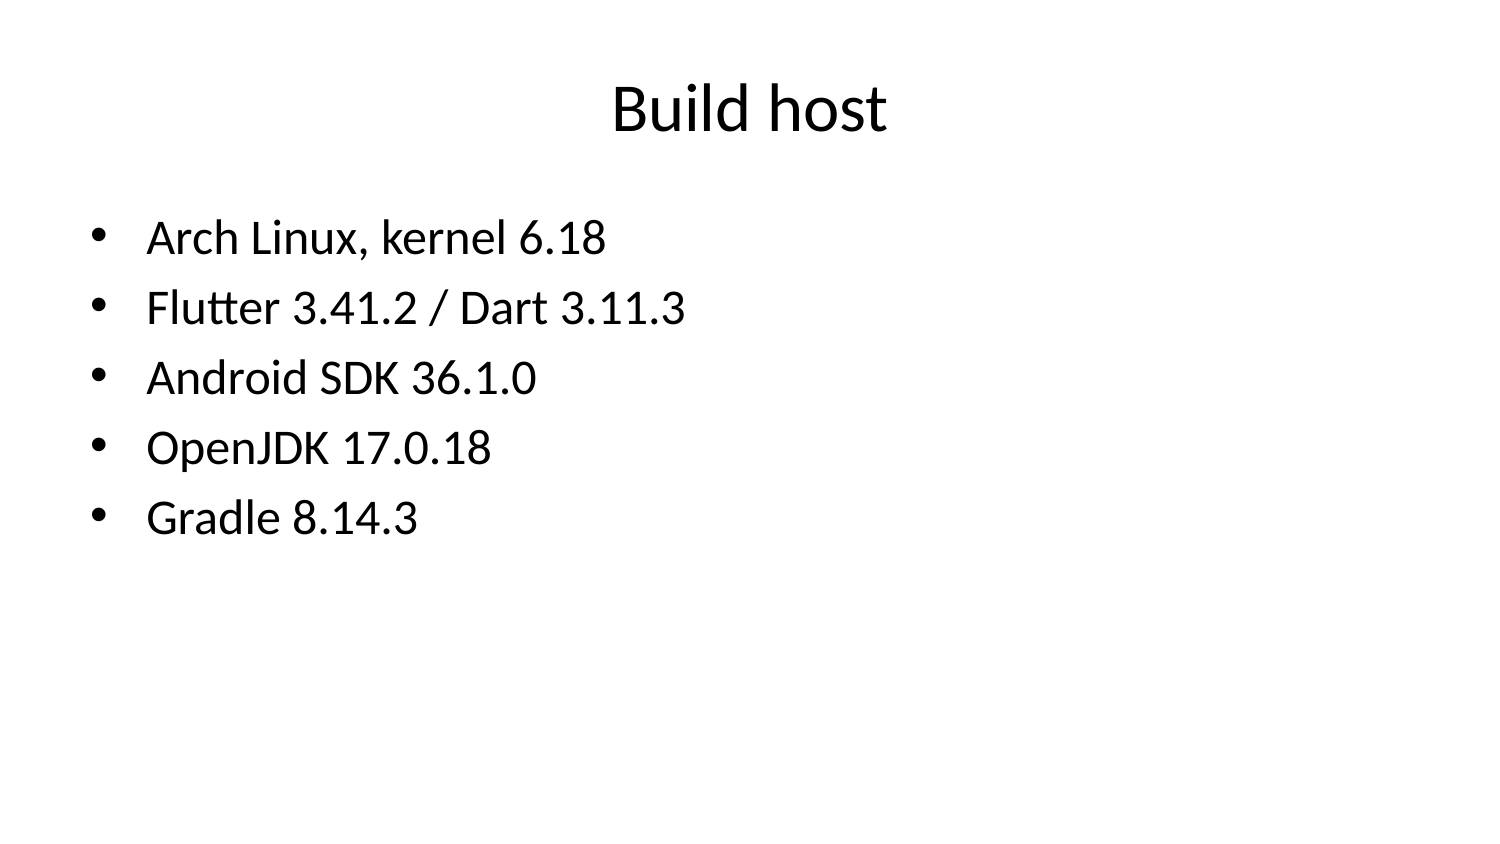

# Build host
Arch Linux, kernel 6.18
Flutter 3.41.2 / Dart 3.11.3
Android SDK 36.1.0
OpenJDK 17.0.18
Gradle 8.14.3